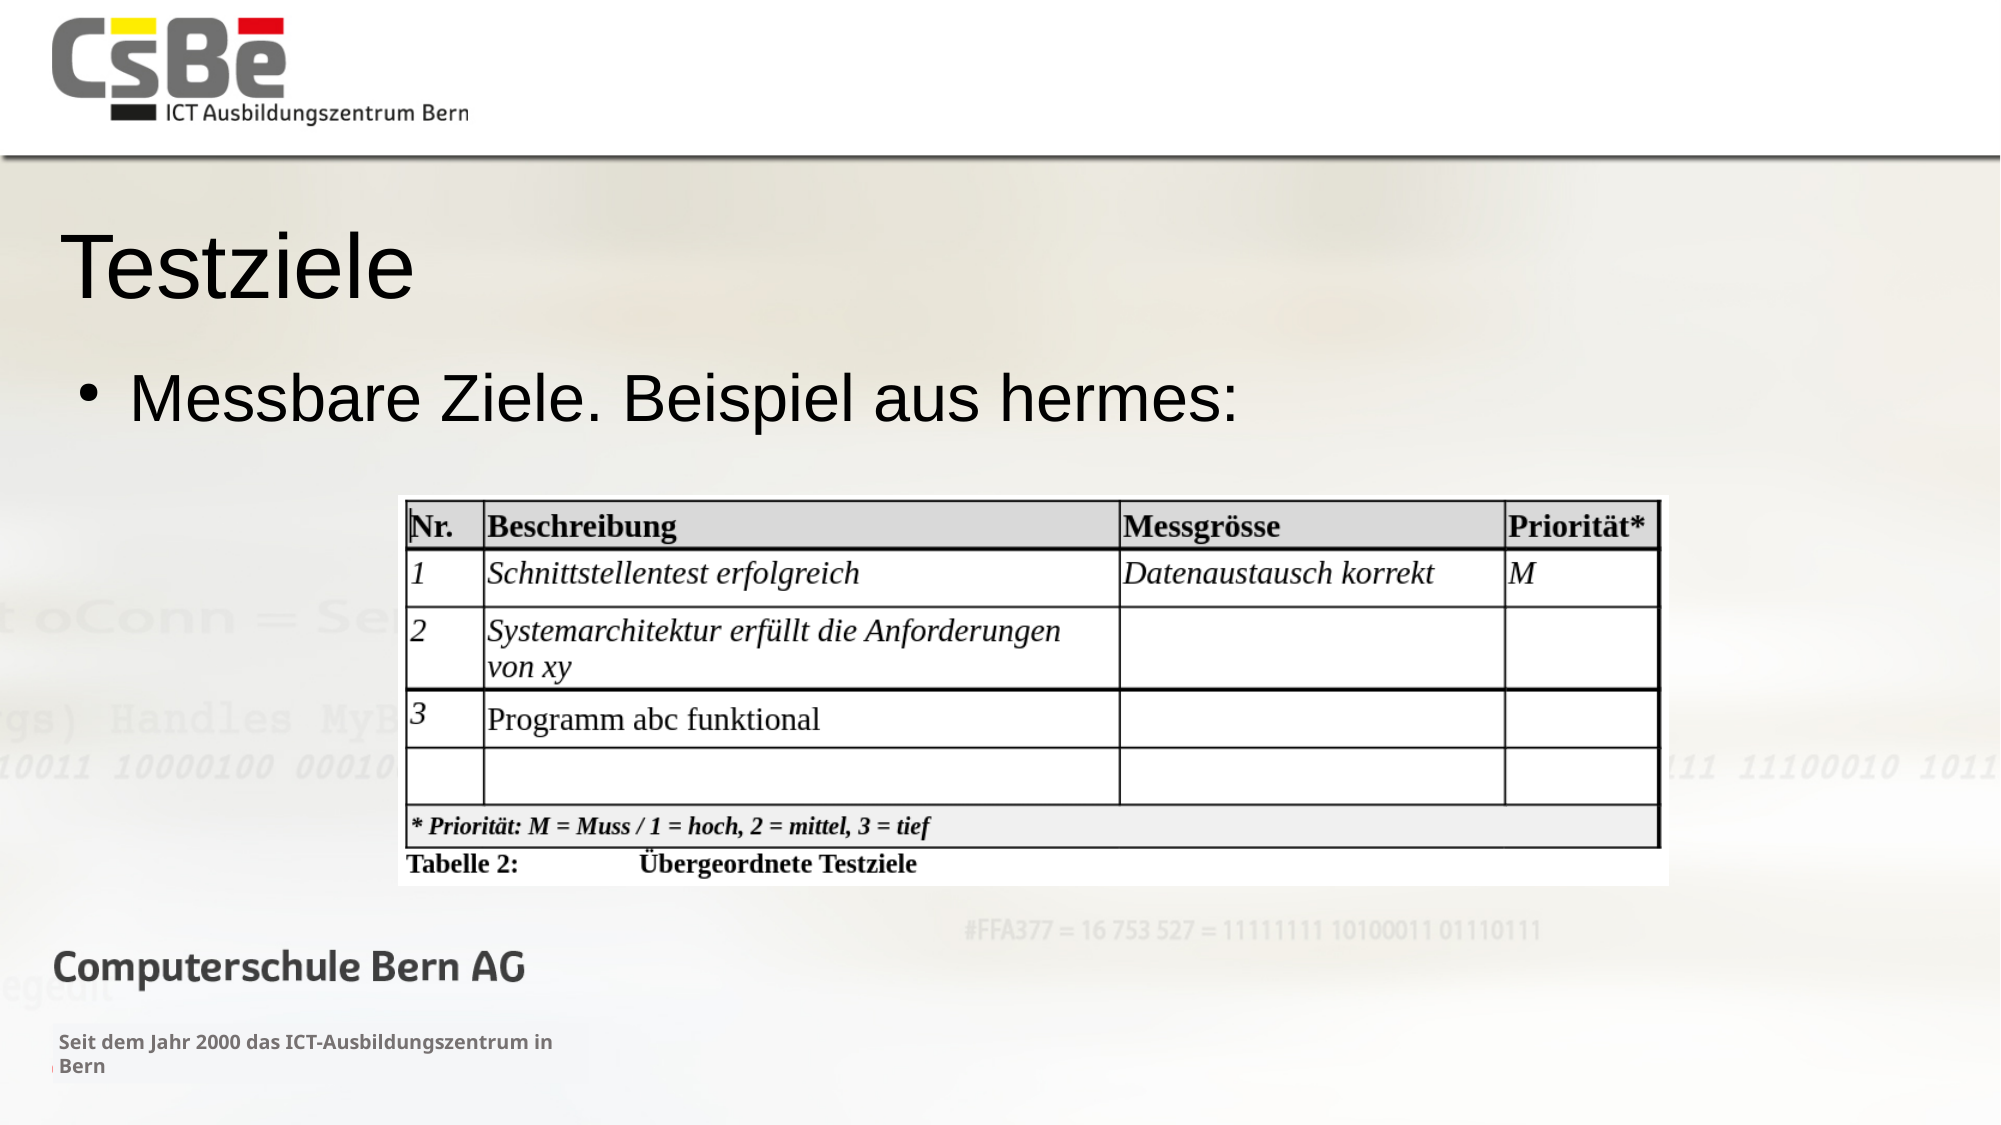

Testziele
# Messbare Ziele. Beispiel aus hermes: